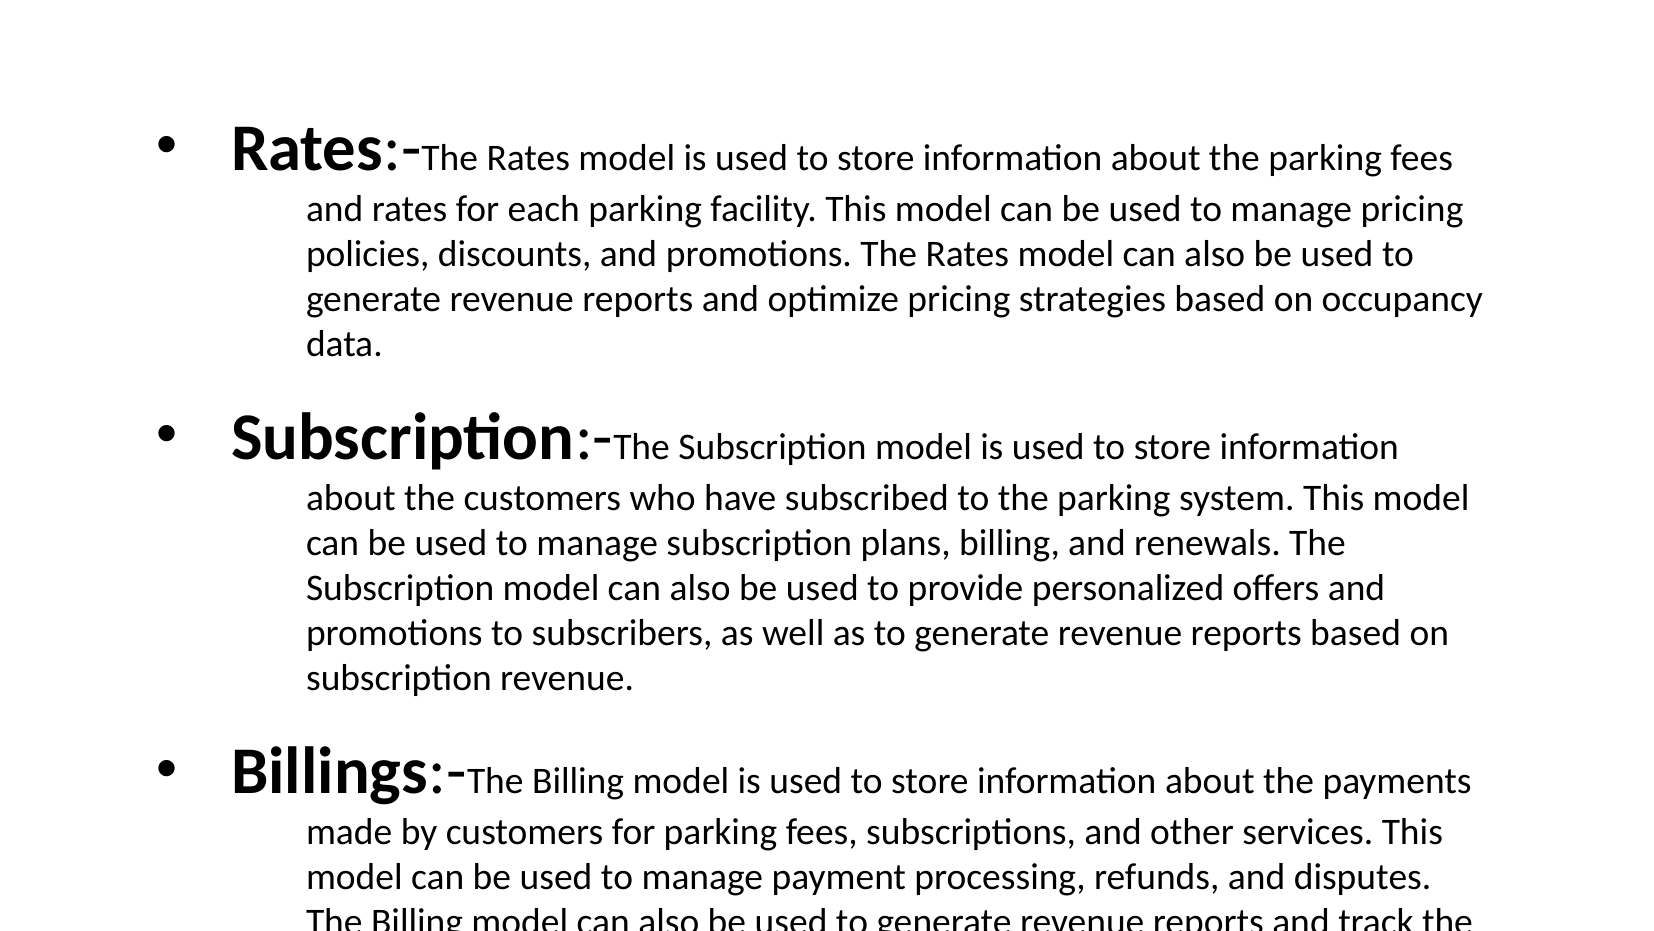

Rates:-The Rates model is used to store information about the parking fees and rates for each parking facility. This model can be used to manage pricing policies, discounts, and promotions. The Rates model can also be used to generate revenue reports and optimize pricing strategies based on occupancy data.
Subscription:-The Subscription model is used to store information about the customers who have subscribed to the parking system. This model can be used to manage subscription plans, billing, and renewals. The Subscription model can also be used to provide personalized offers and promotions to subscribers, as well as to generate revenue reports based on subscription revenue.
Billings:-The Billing model is used to store information about the payments made by customers for parking fees, subscriptions, and other services. This model can be used to manage payment processing, refunds, and disputes. The Billing model can also be used to generate revenue reports and track the payment history for each customer